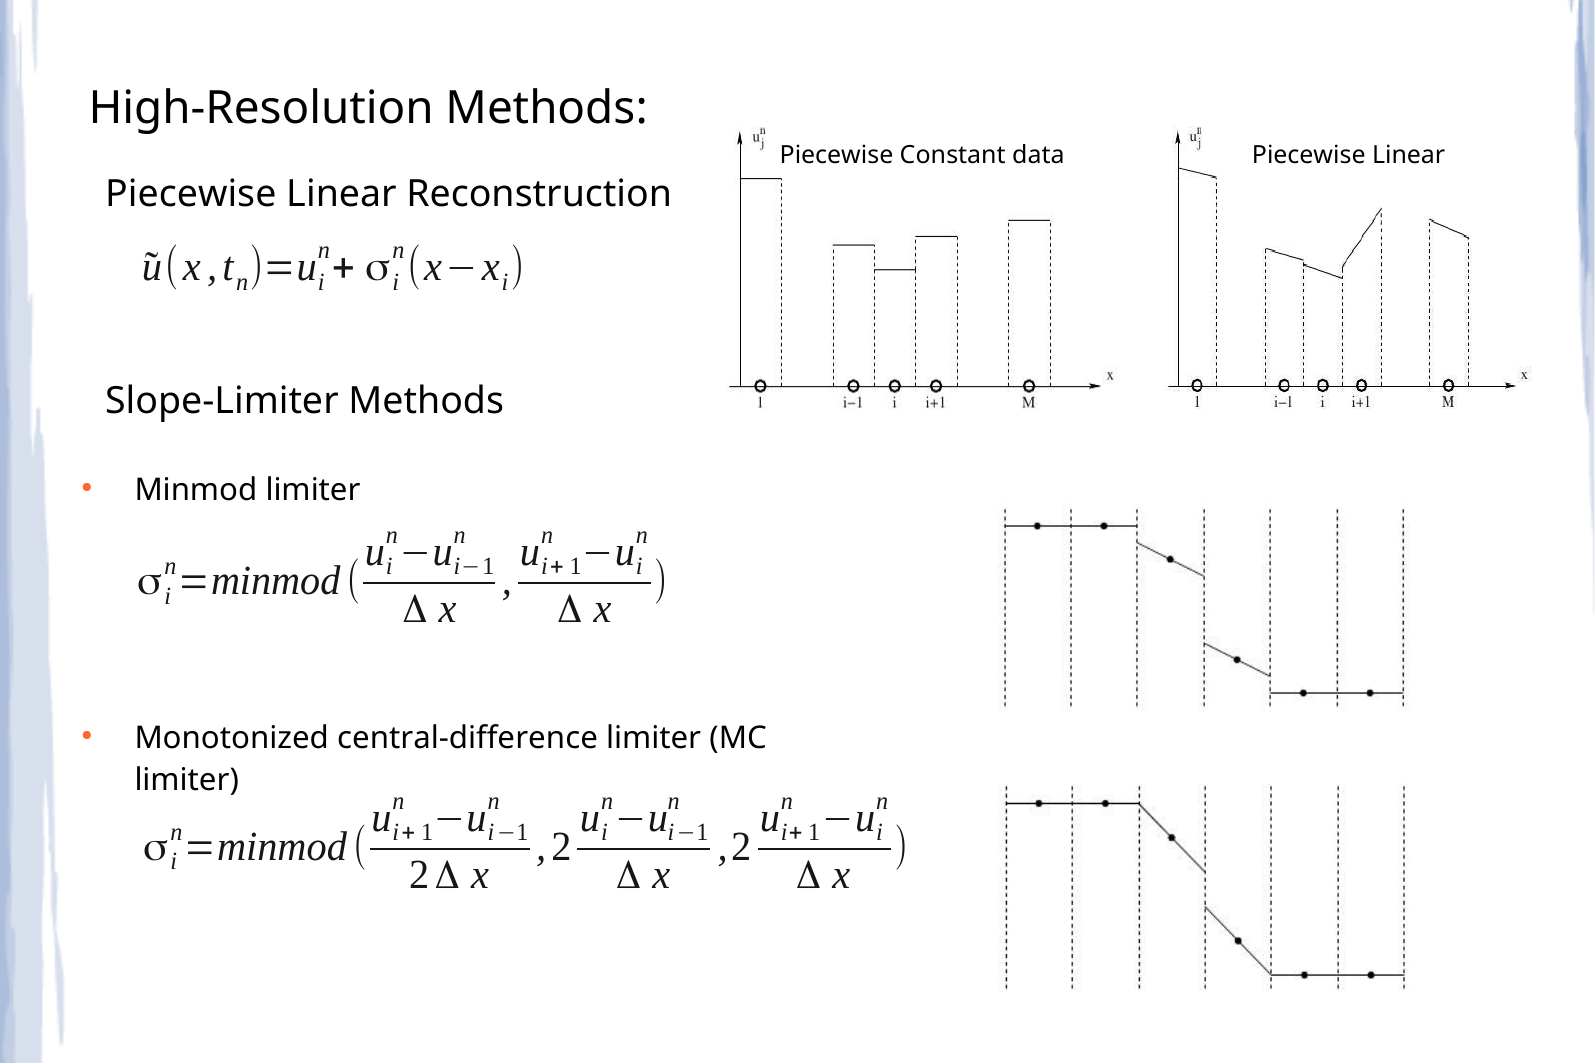

High-Resolution Methods:
Piecewise Constant data
Piecewise Linear
# Piecewise Linear Reconstruction
Slope-Limiter Methods
Minmod limiter
Monotonized central-difference limiter (MC limiter)